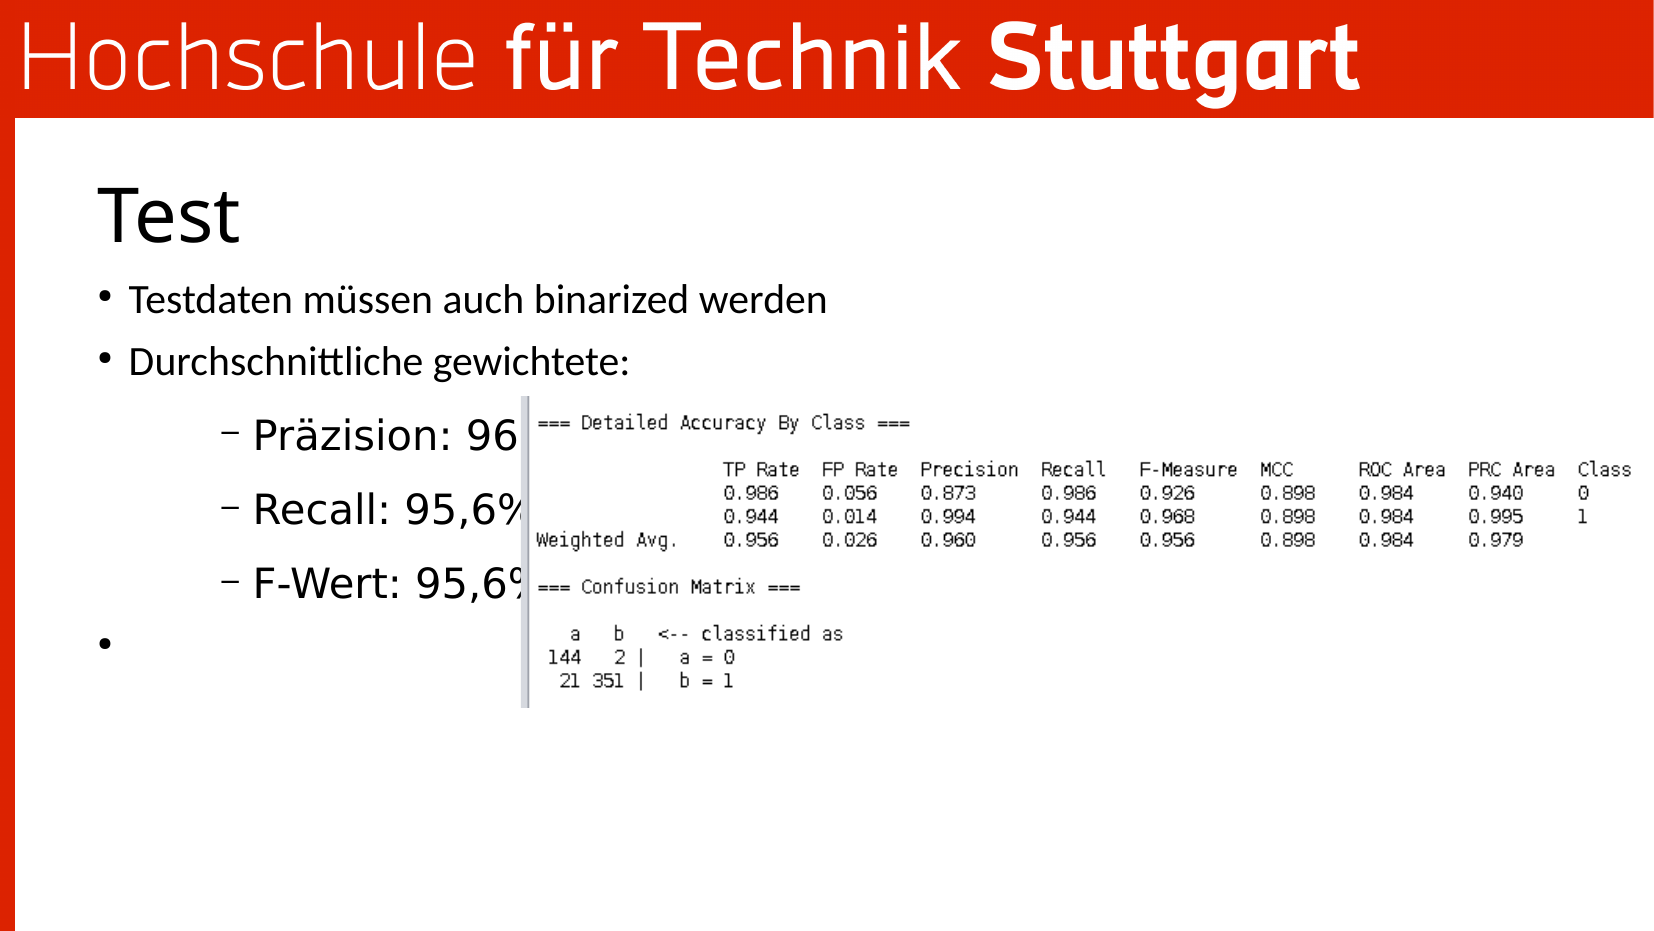

# Test
Testdaten müssen auch binarized werden
Durchschnittliche gewichtete:
Präzision: 96%
Recall: 95,6%
F-Wert: 95,6%